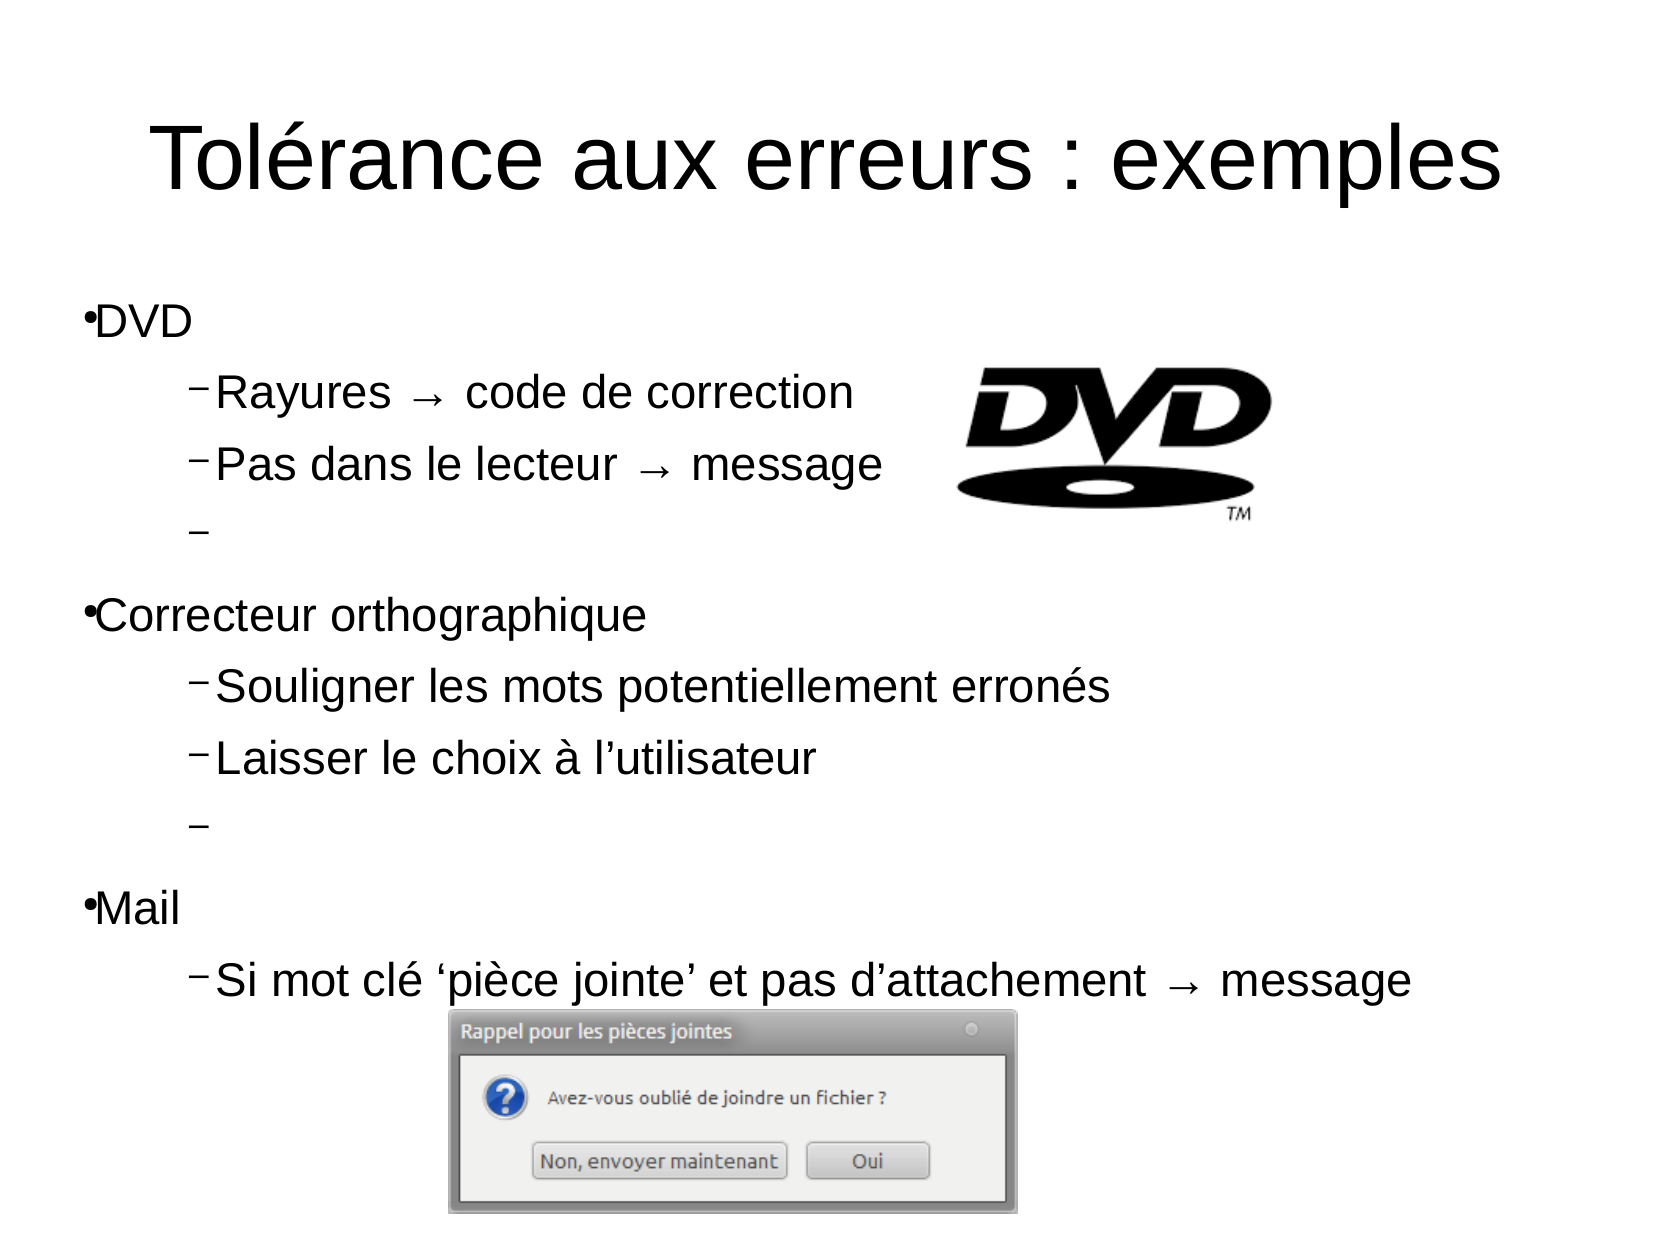

# Tolérance aux erreurs : exemples
DVD
Rayures → code de correction
Pas dans le lecteur → message
Correcteur orthographique
Souligner les mots potentiellement erronés
Laisser le choix à l’utilisateur
Mail
Si mot clé ‘pièce jointe’ et pas d’attachement → message